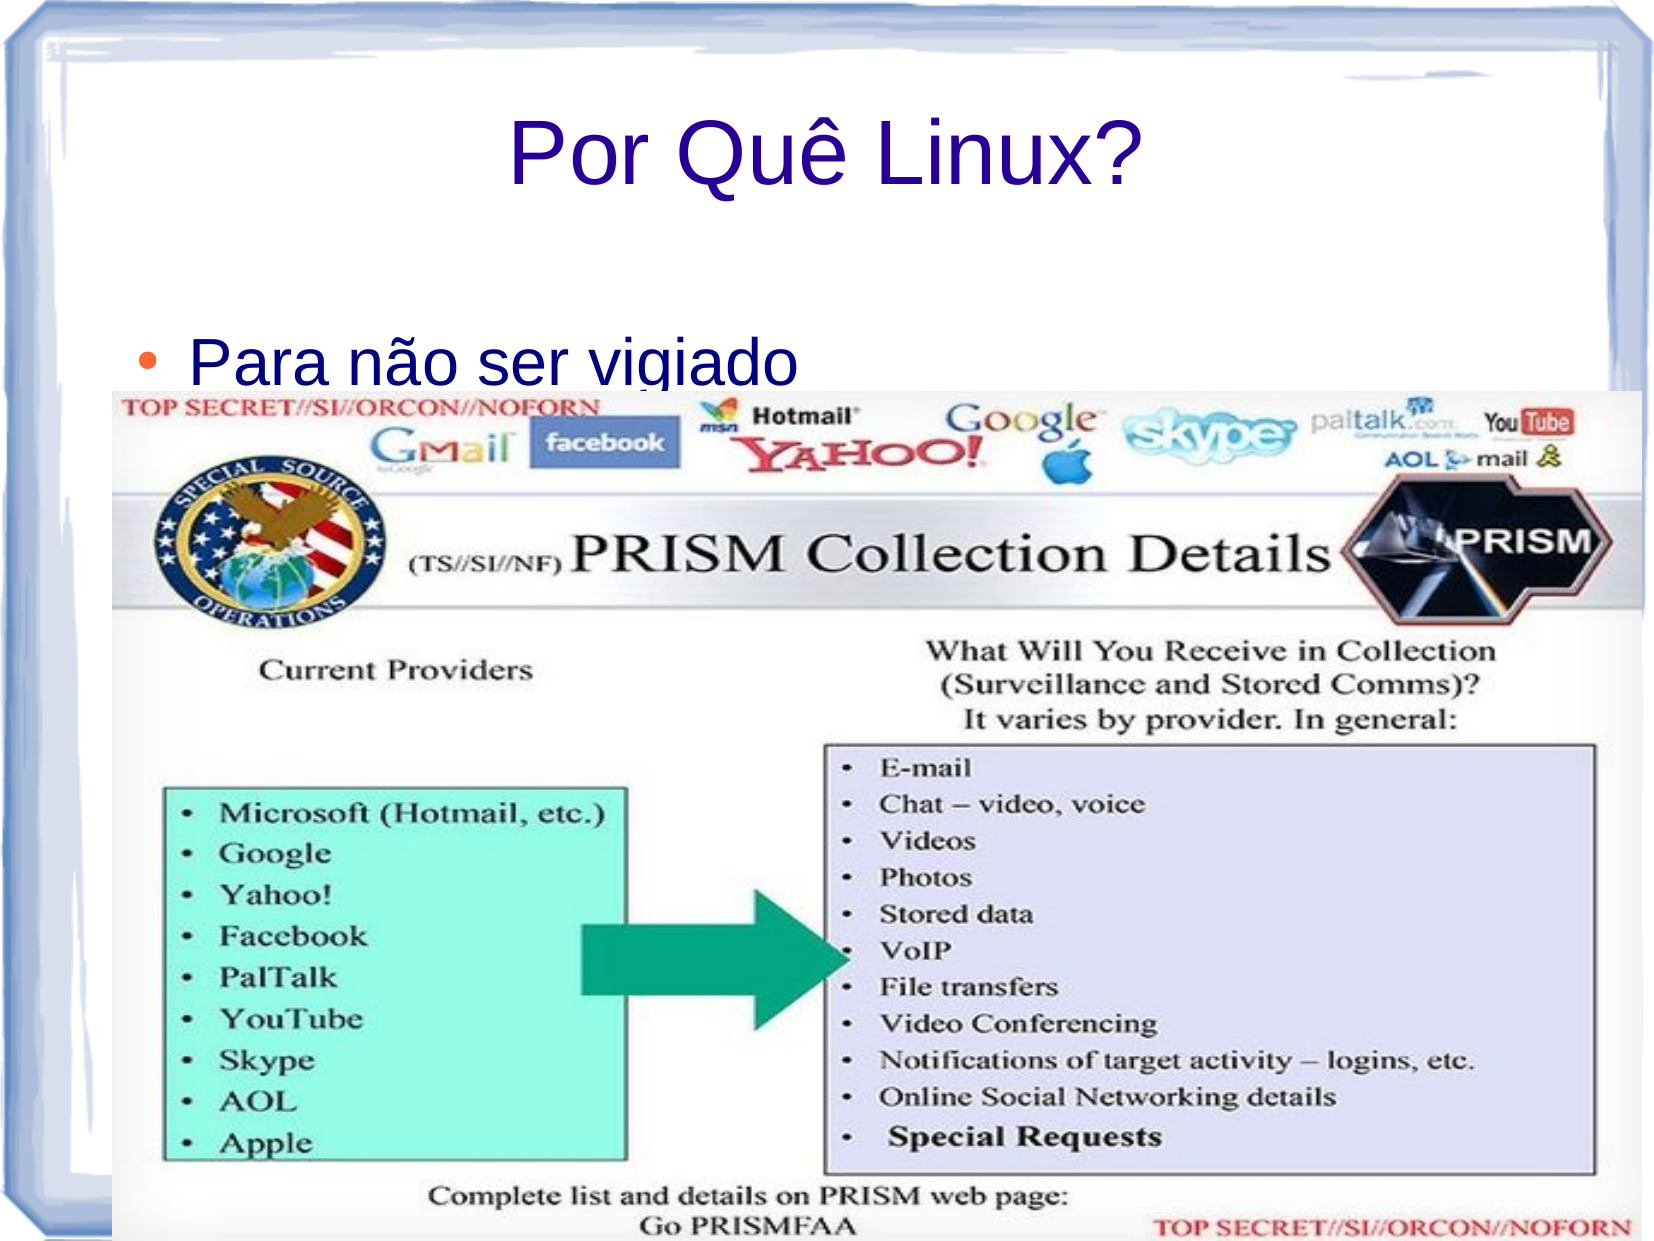

# Por Quê Linux?
Para não ser vigiado